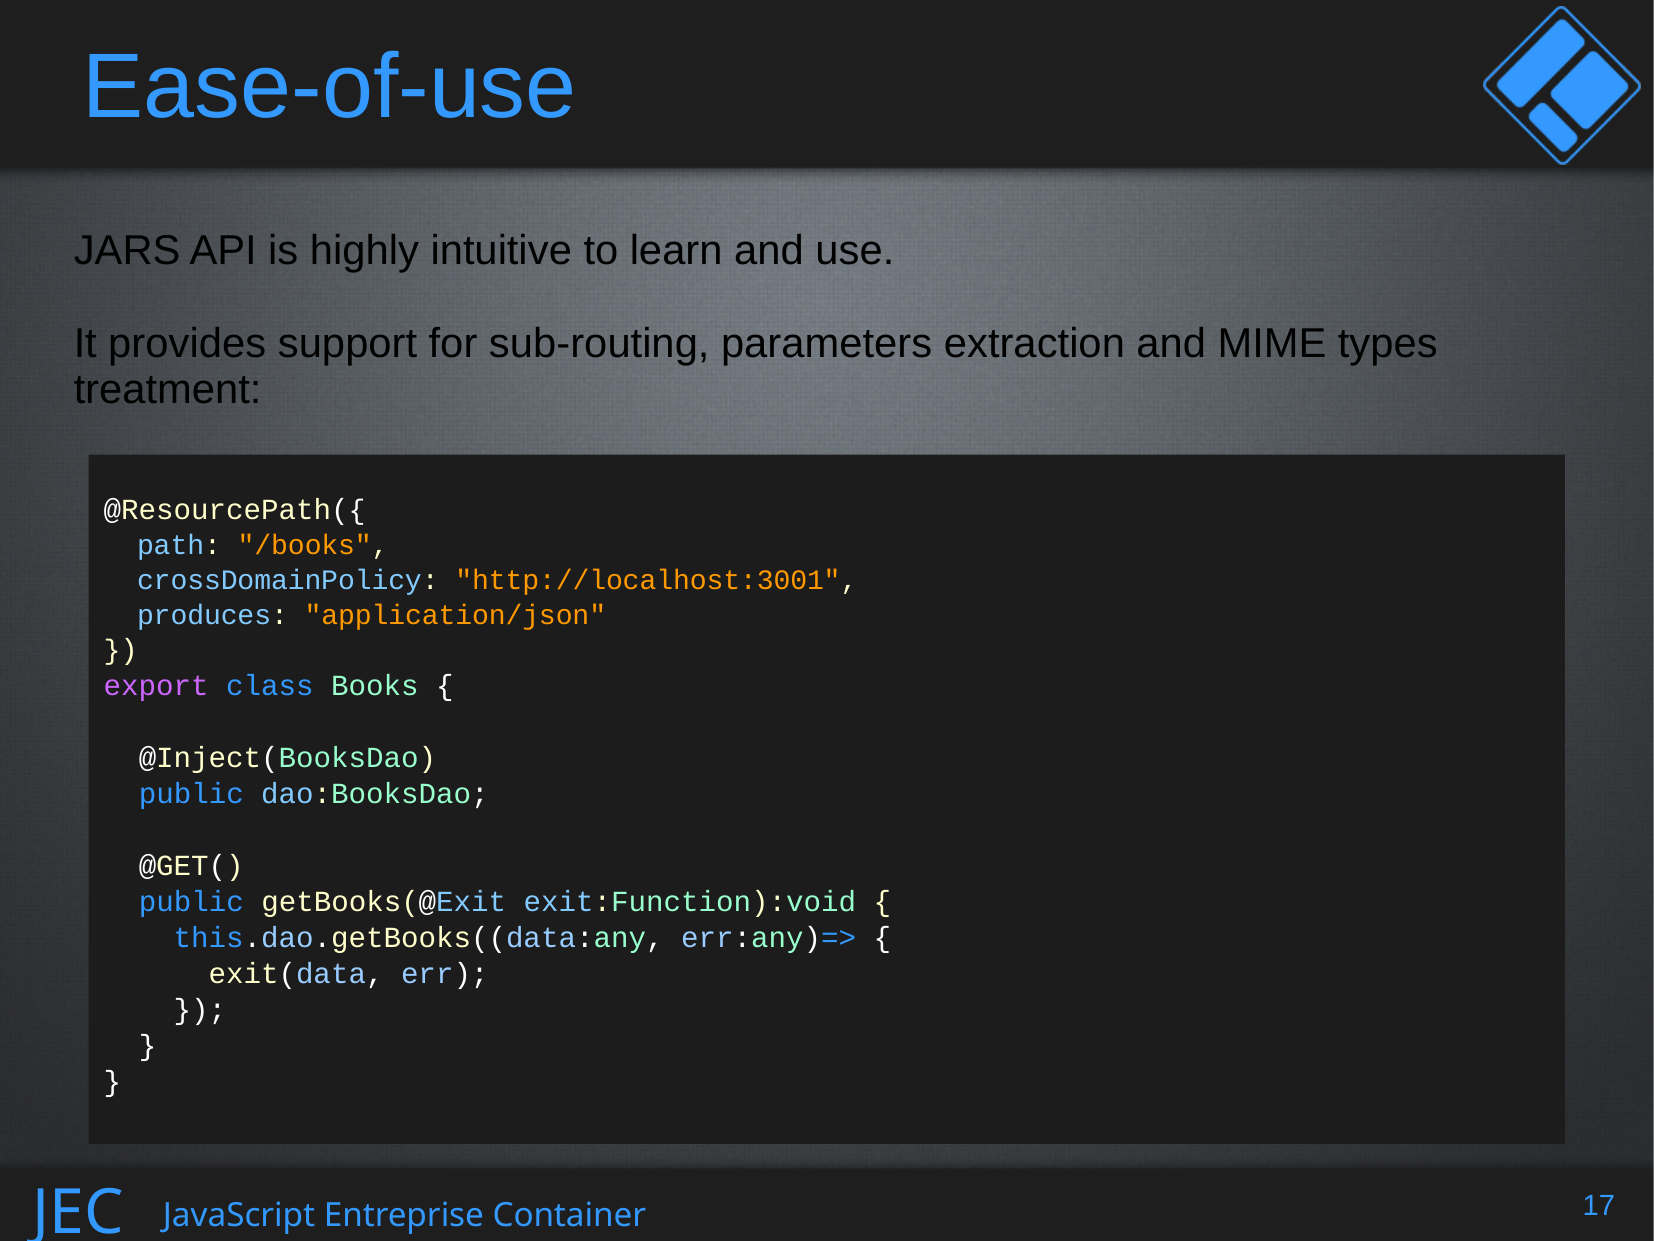

# Ease-of-use
JARS API is highly intuitive to learn and use.
It provides support for sub-routing, parameters extraction and MIME types treatment:
@ResourcePath({
 path: "/books",
 crossDomainPolicy: "http://localhost:3001",
 produces: "application/json"
})
export class Books {
 @Inject(BooksDao)
 public dao:BooksDao;
 @GET()
 public getBooks(@Exit exit:Function):void {
 this.dao.getBooks((data:any, err:any)=> {
 exit(data, err);
 });
 }
}
JEC
17
JavaScript Entreprise Container